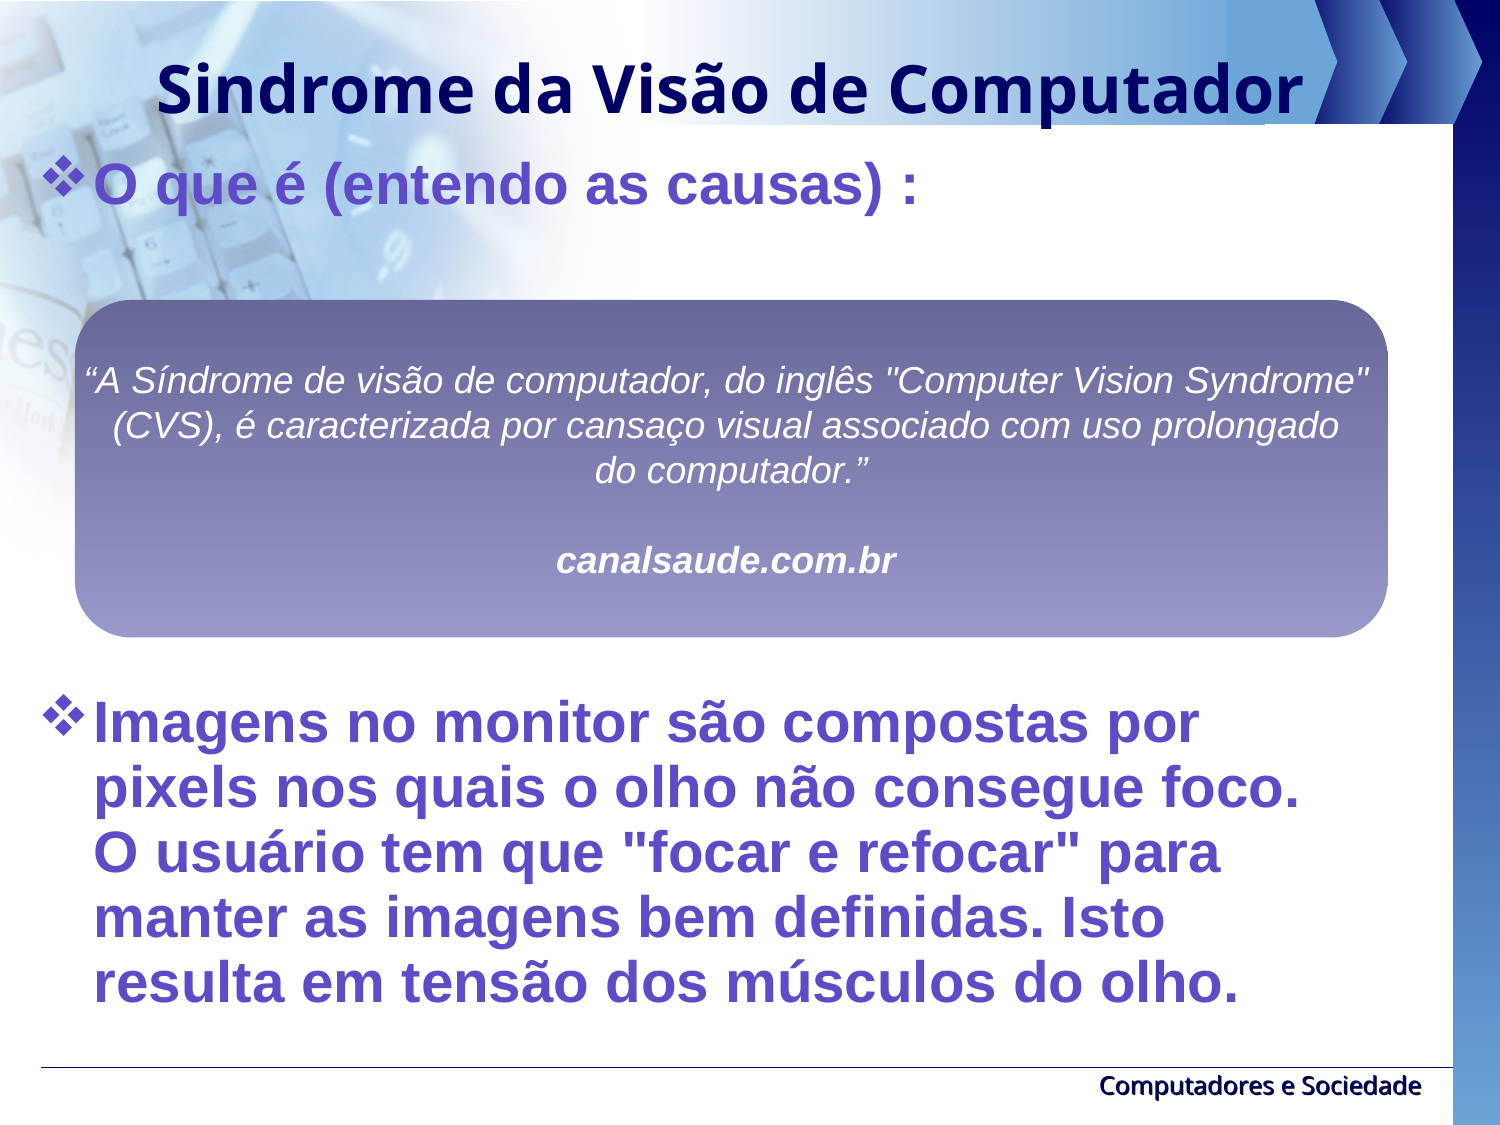

# Sindrome da Visão de Computador
O que é (entendo as causas) :
“A Síndrome de visão de computador, do inglês "Computer Vision Syndrome"
(CVS), é caracterizada por cansaço visual associado com uso prolongado
do computador.”
canalsaude.com.br
Imagens no monitor são compostas por pixels nos quais o olho não consegue foco. O usuário tem que "focar e refocar" para manter as imagens bem definidas. Isto resulta em tensão dos músculos do olho.